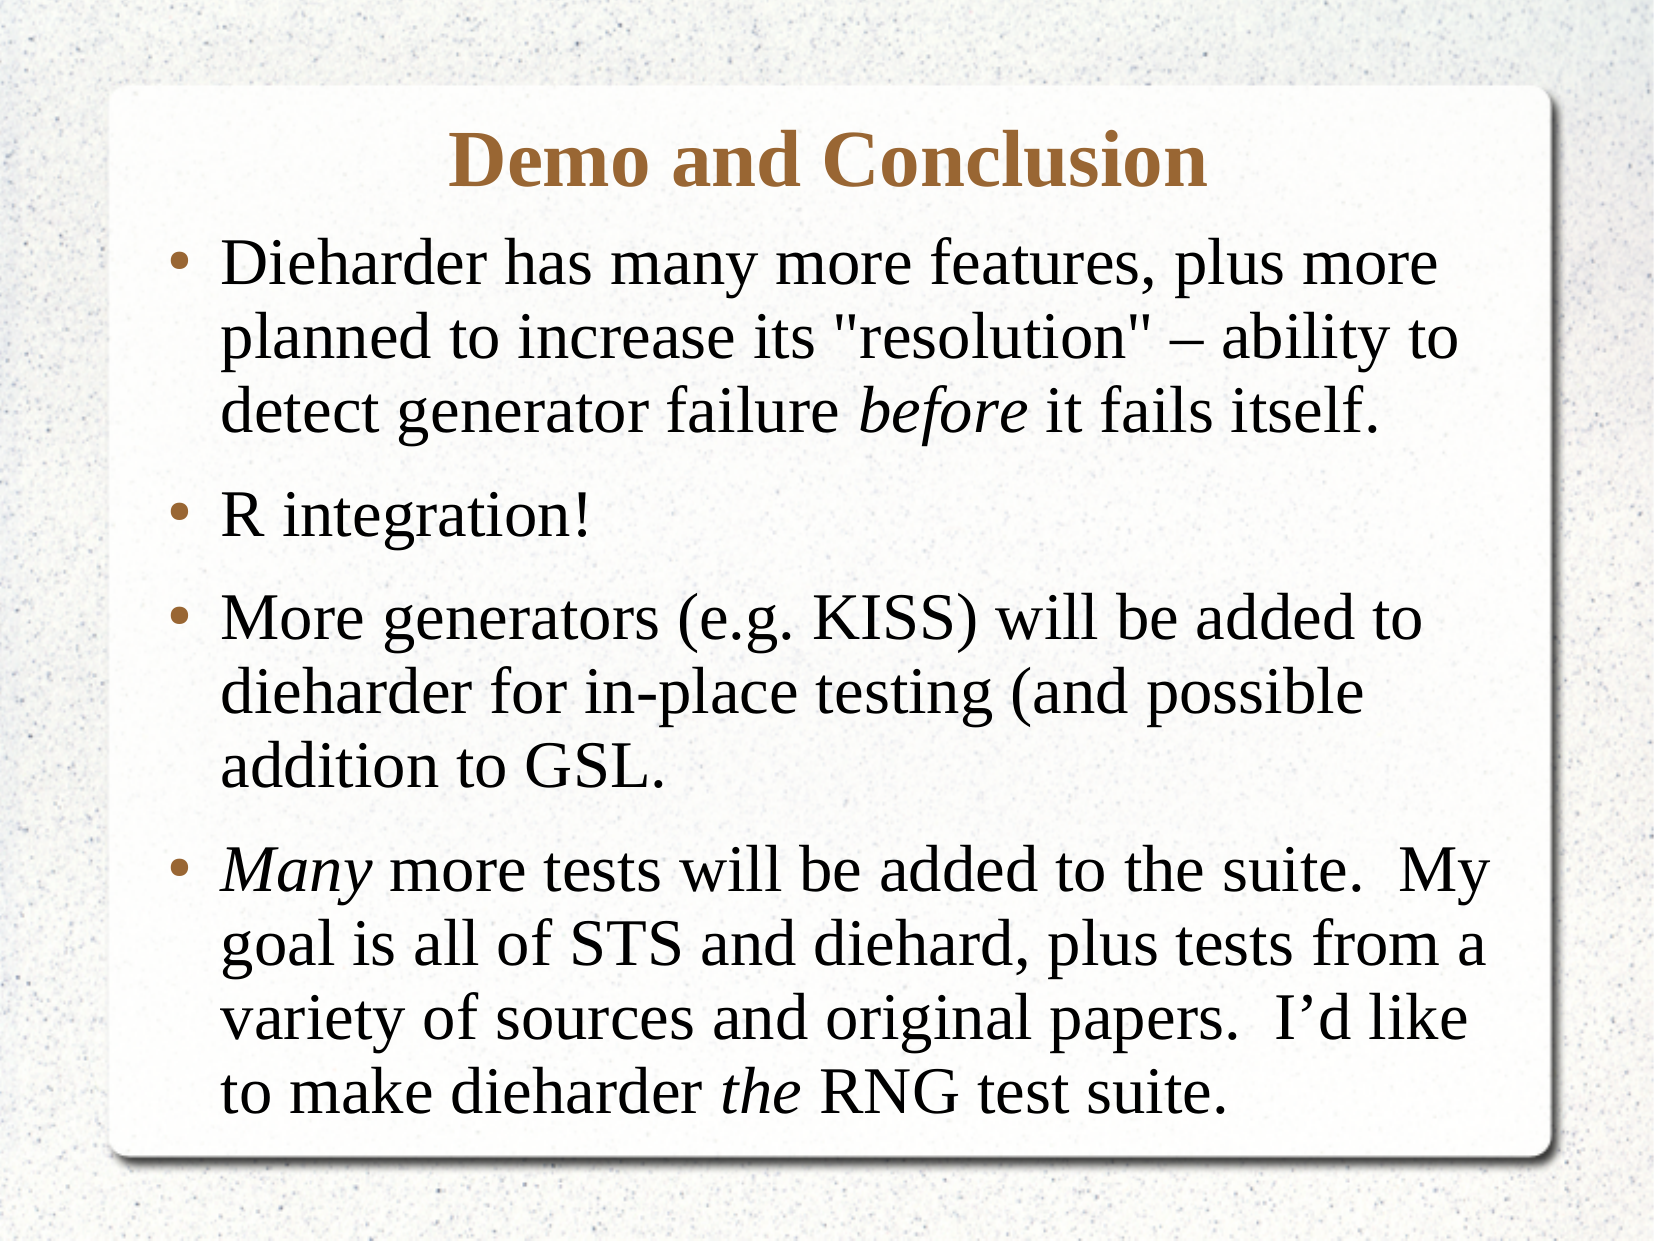

# Demo and Conclusion
Dieharder has many more features, plus more planned to increase its "resolution" – ability to detect generator failure before it fails itself.
R integration!
More generators (e.g. KISS) will be added to dieharder for in-place testing (and possible addition to GSL.
Many more tests will be added to the suite. My goal is all of STS and diehard, plus tests from a variety of sources and original papers. I’d like to make dieharder the RNG test suite.